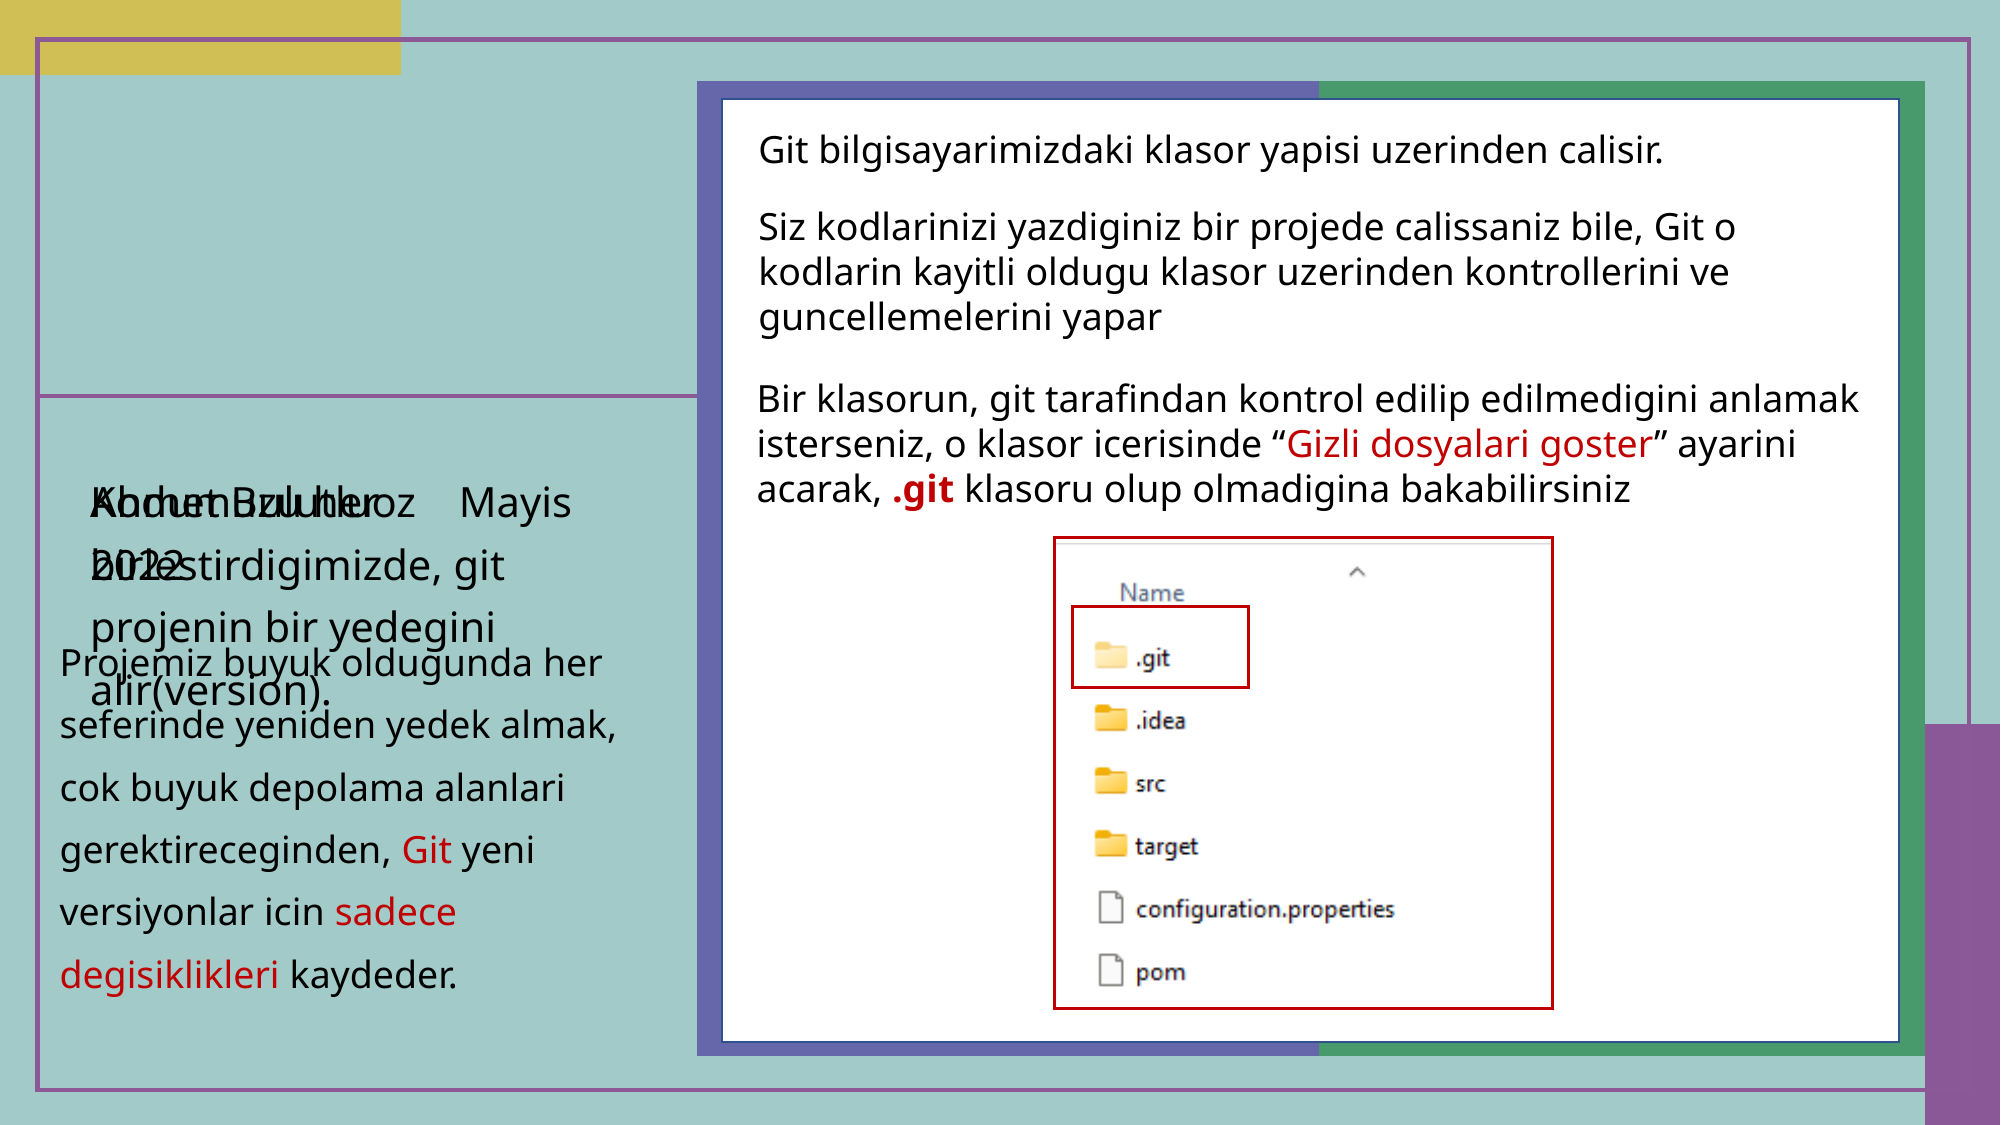

Git bilgisayarimizdaki klasor yapisi uzerinden calisir.
# Kisisel kullanim
Siz kodlarinizi yazdiginiz bir projede calissaniz bile, Git o kodlarin kayitli oldugu klasor uzerinden kontrollerini ve guncellemelerini yapar
Bir klasorun, git tarafindan kontrol edilip edilmedigini anlamak isterseniz, o klasor icerisinde “Gizli dosyalari goster” ayarini acarak, .git klasoru olup olmadigina bakabilirsiniz
Kodumuzu her birlestirdigimizde, git projenin bir yedegini alir(version).
Ahmet Bulutluoz Mayis 2022
Projemiz buyuk oldugunda her seferinde yeniden yedek almak, cok buyuk depolama alanlari gerektireceginden, Git yeni versiyonlar icin sadece degisiklikleri kaydeder.